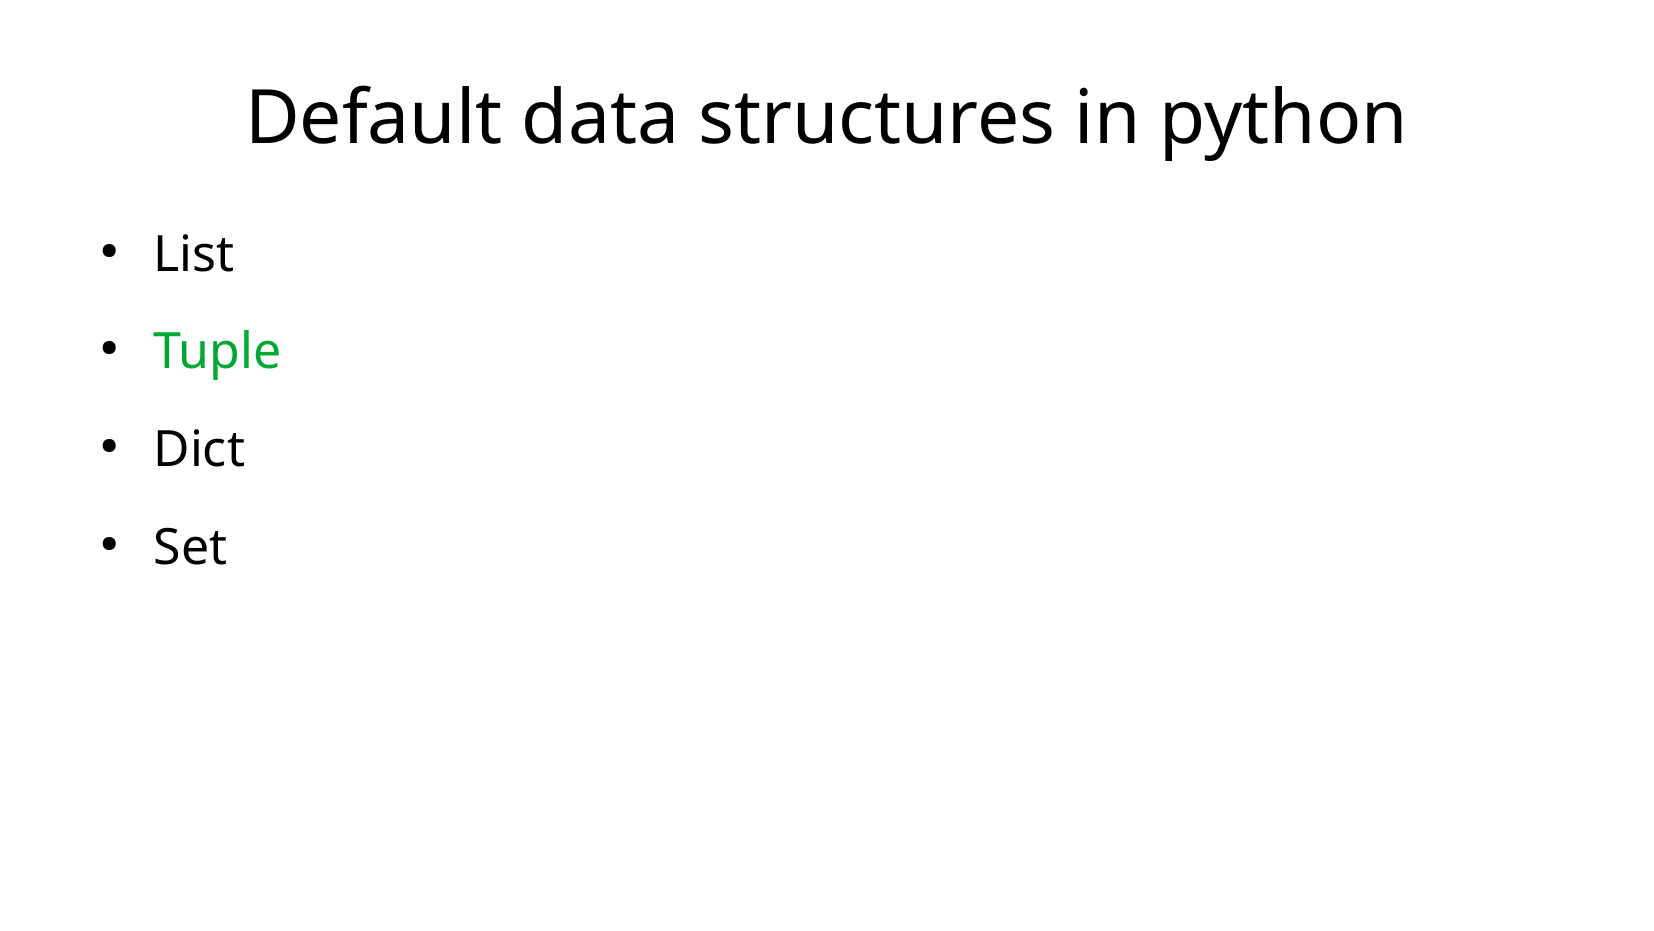

# Default data structures in python
List
Tuple
Dict
Set